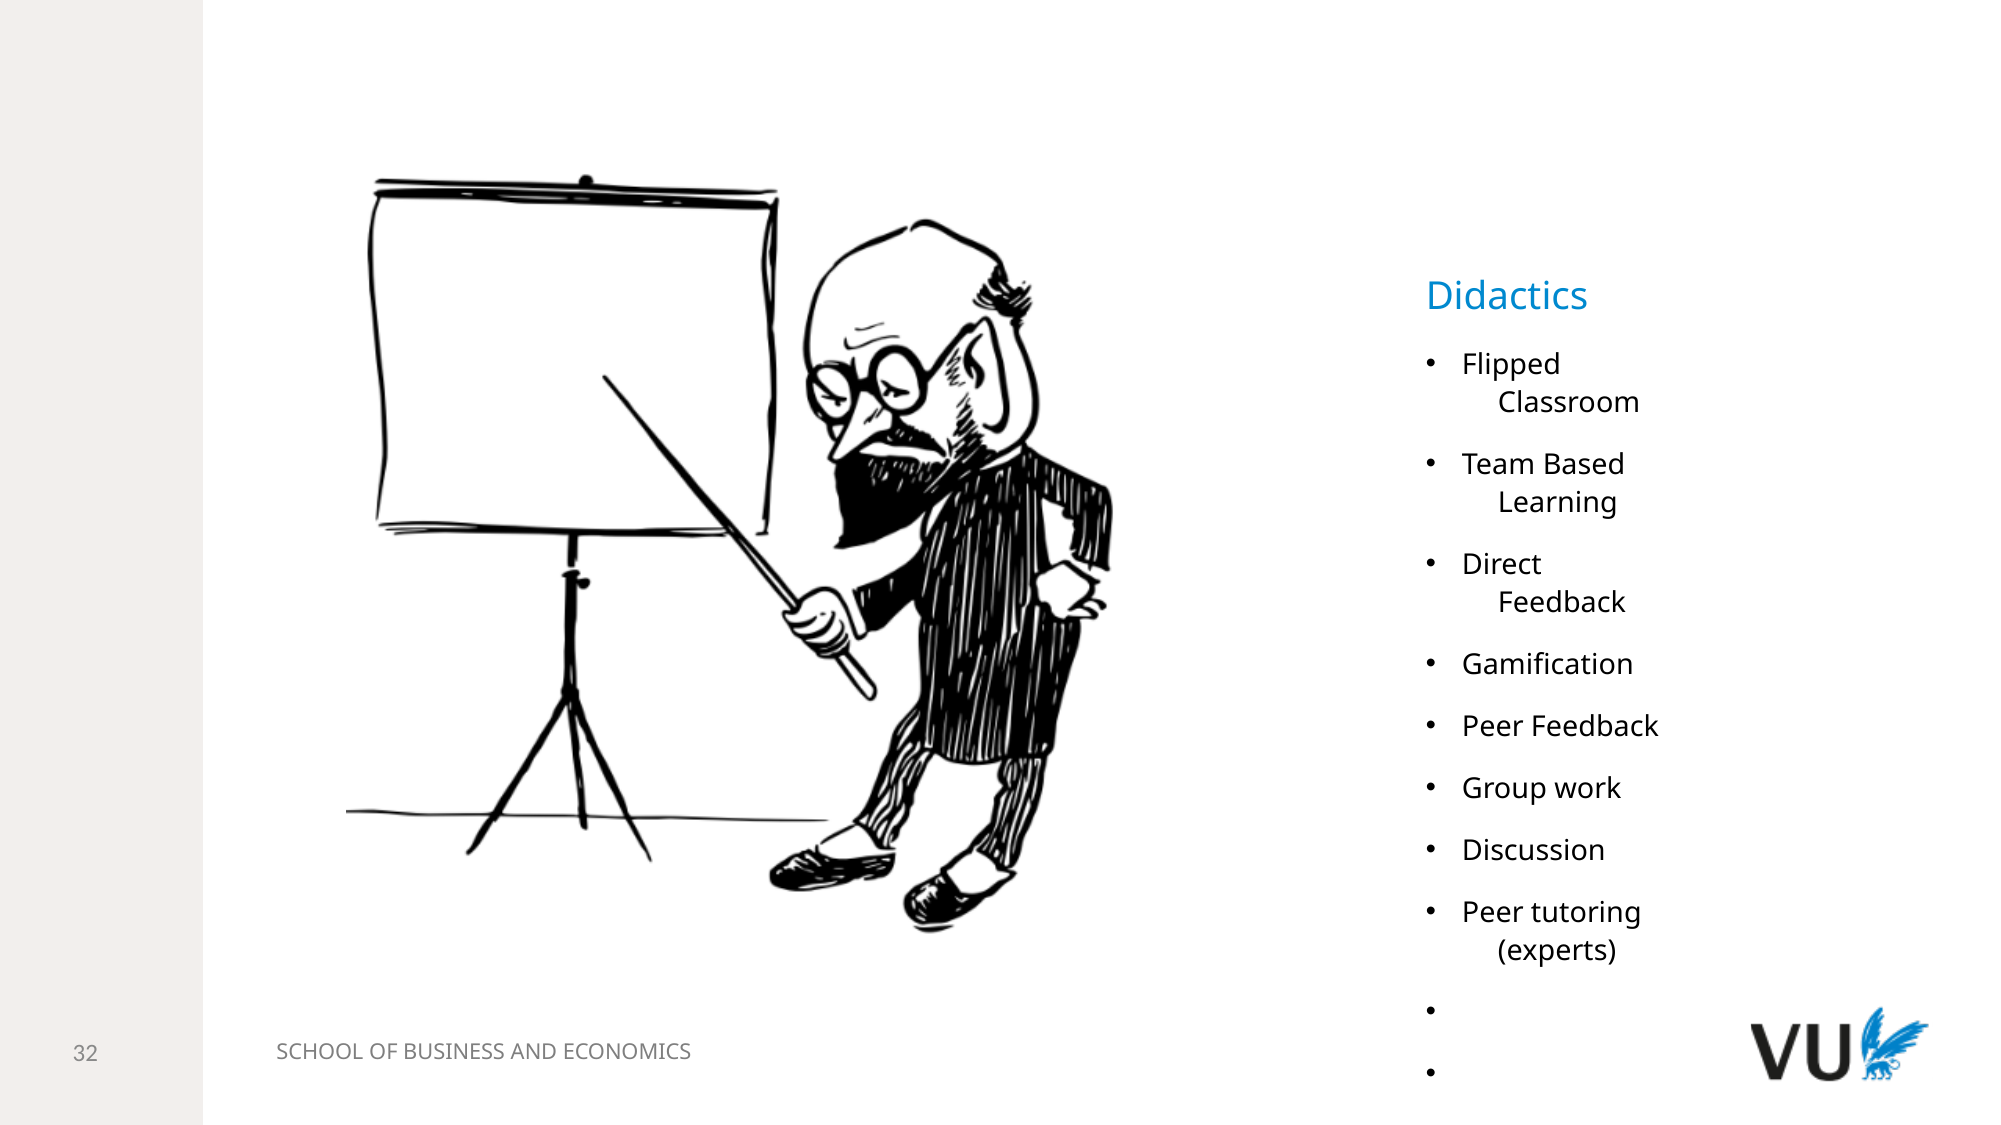

# Didactics
Flipped Classroom
Team Based Learning
Direct Feedback
Gamification
Peer Feedback
Group work
Discussion
Peer tutoring (experts)
SCHOOL OF BUSINESS AND ECONOMICS